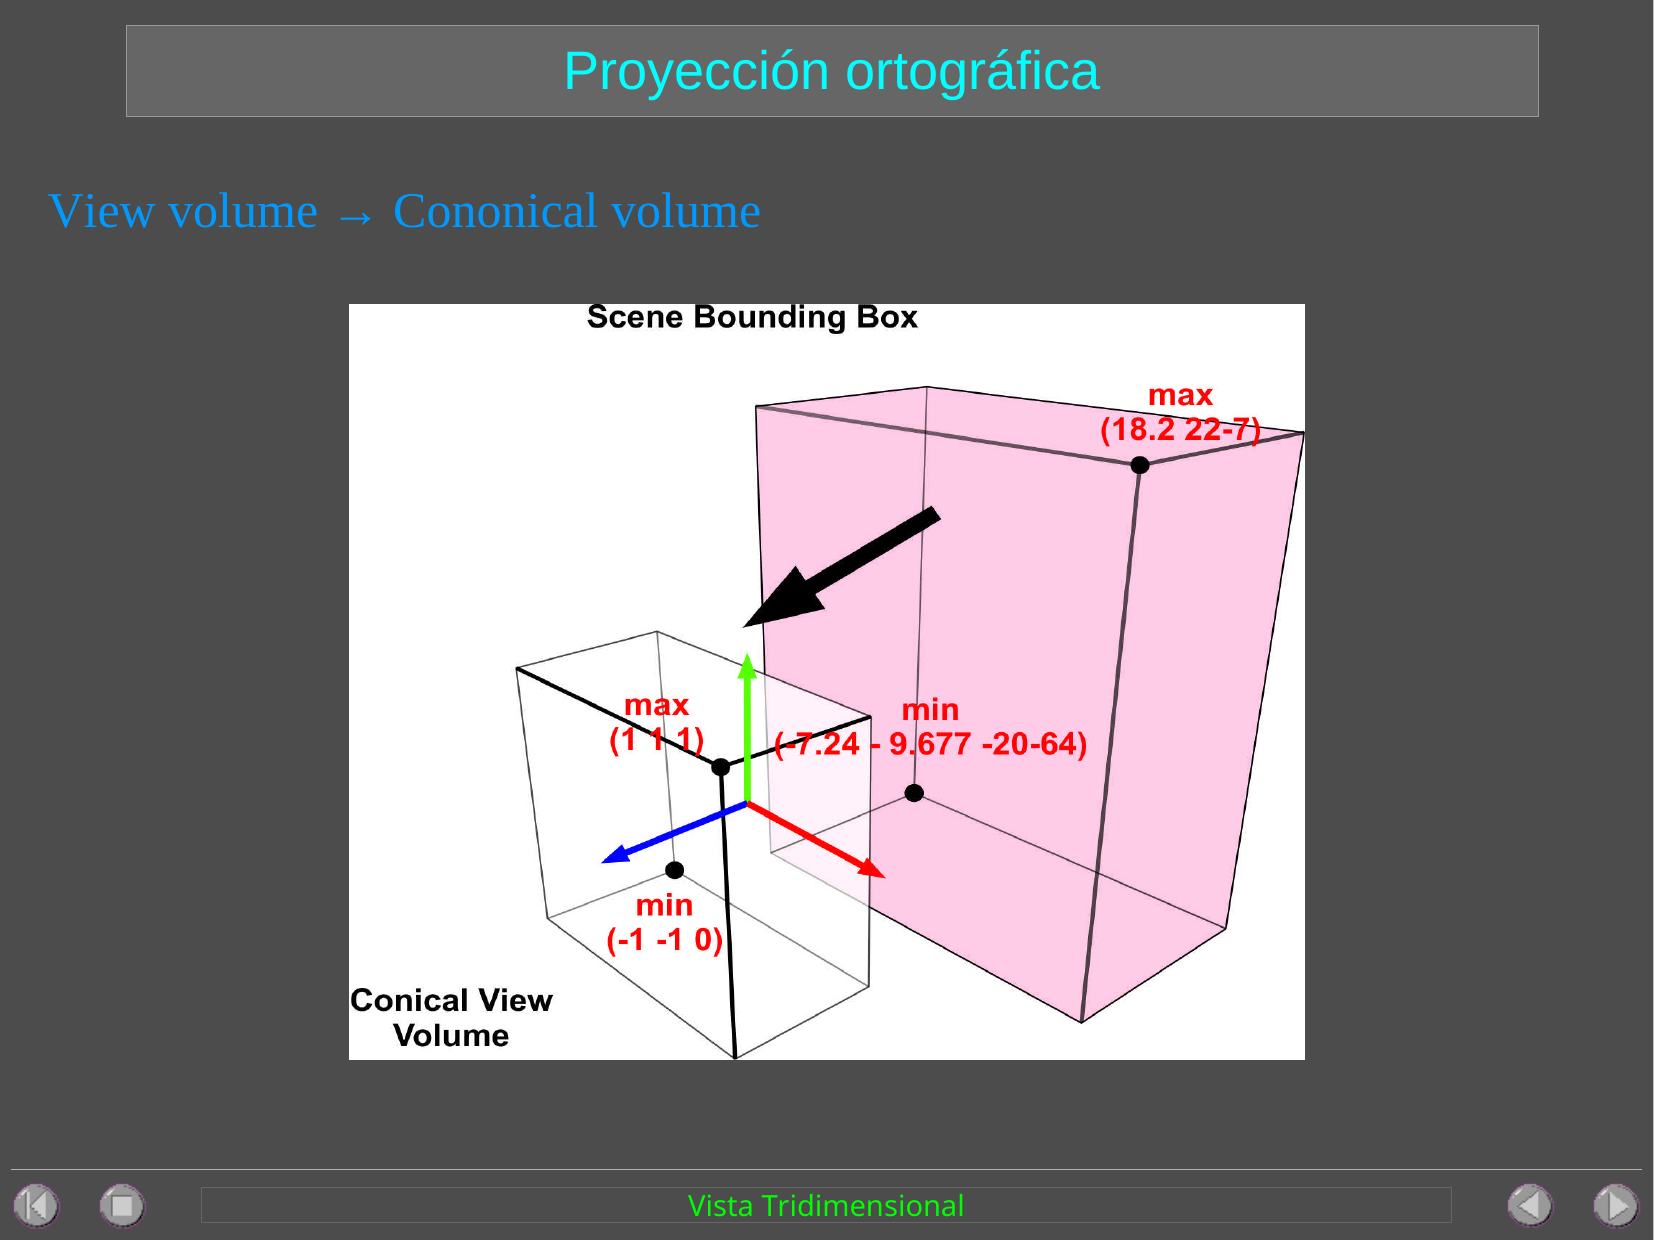

# Proyección ortográfica
View volume → Cononical volume